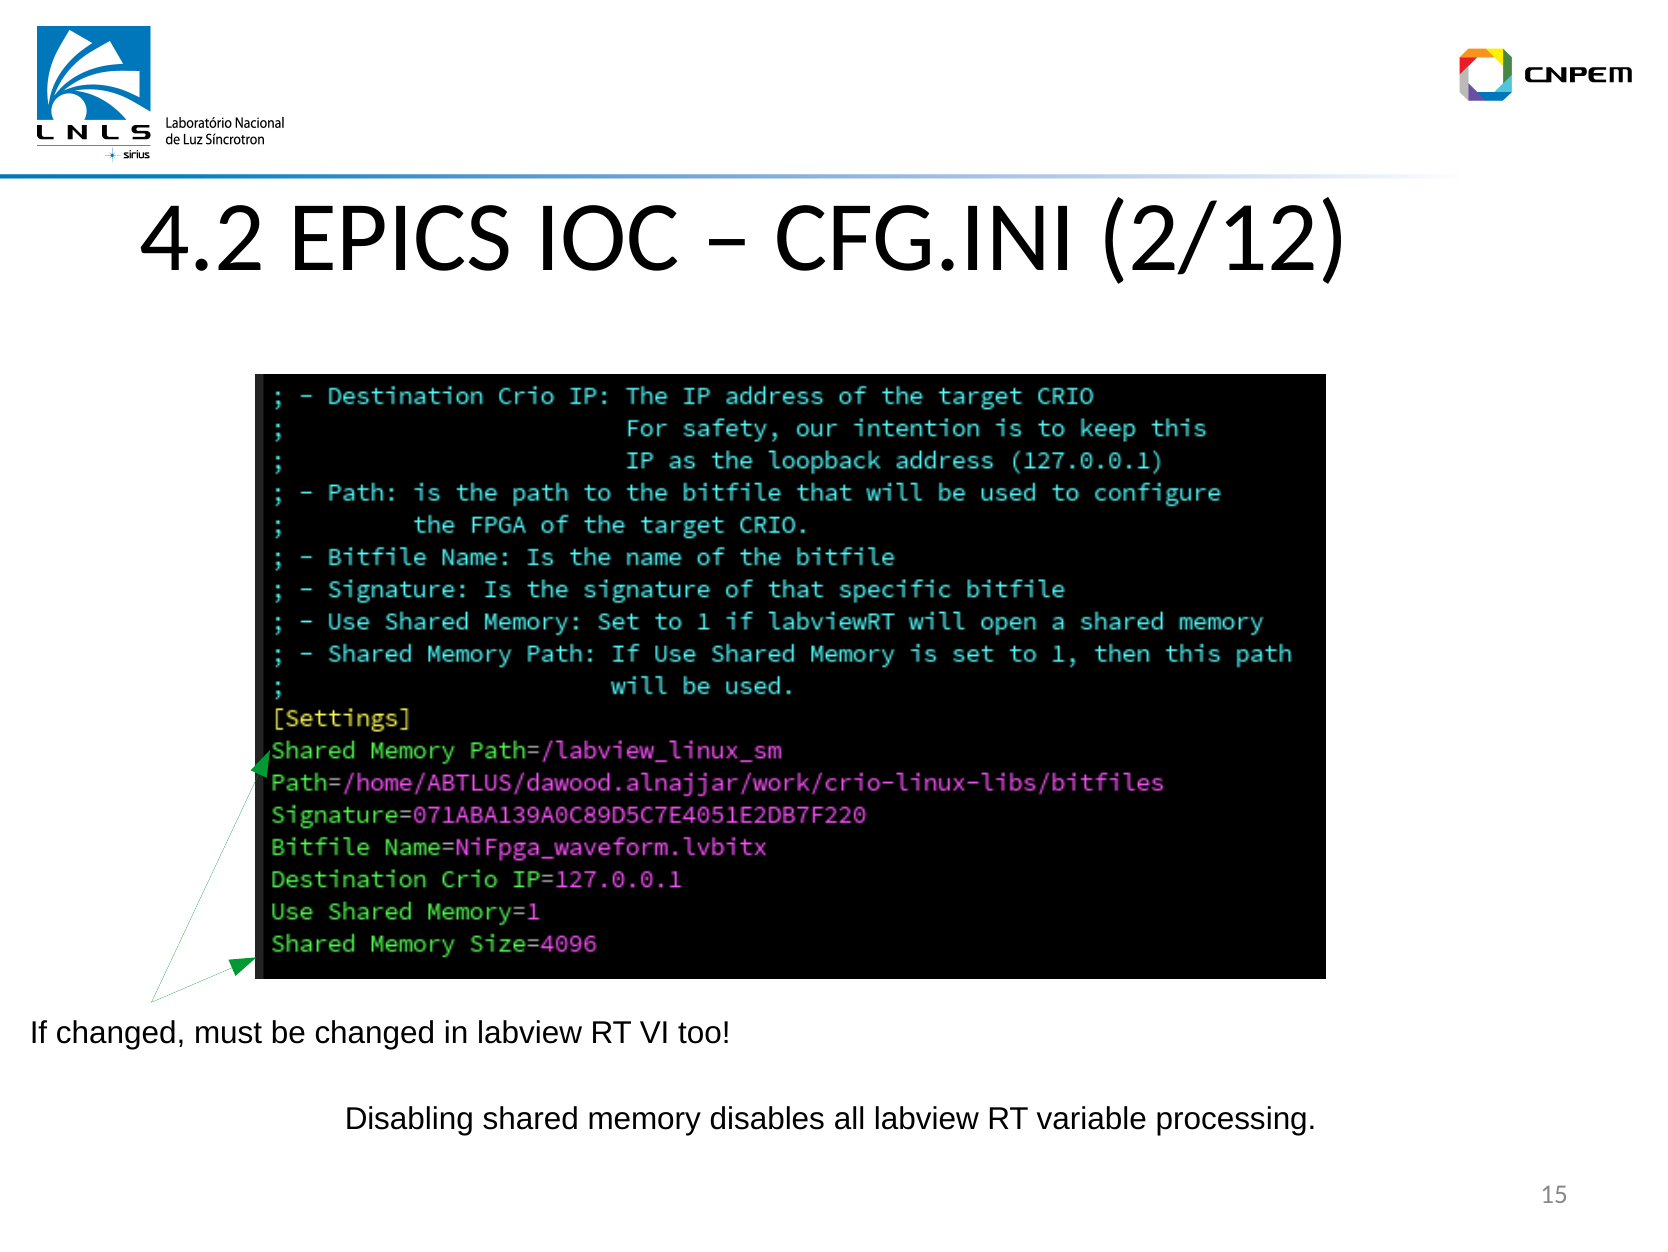

4.2 EPICS IOC – CFG.INI (2/12)
If changed, must be changed in labview RT VI too!
Disabling shared memory disables all labview RT variable processing.
15